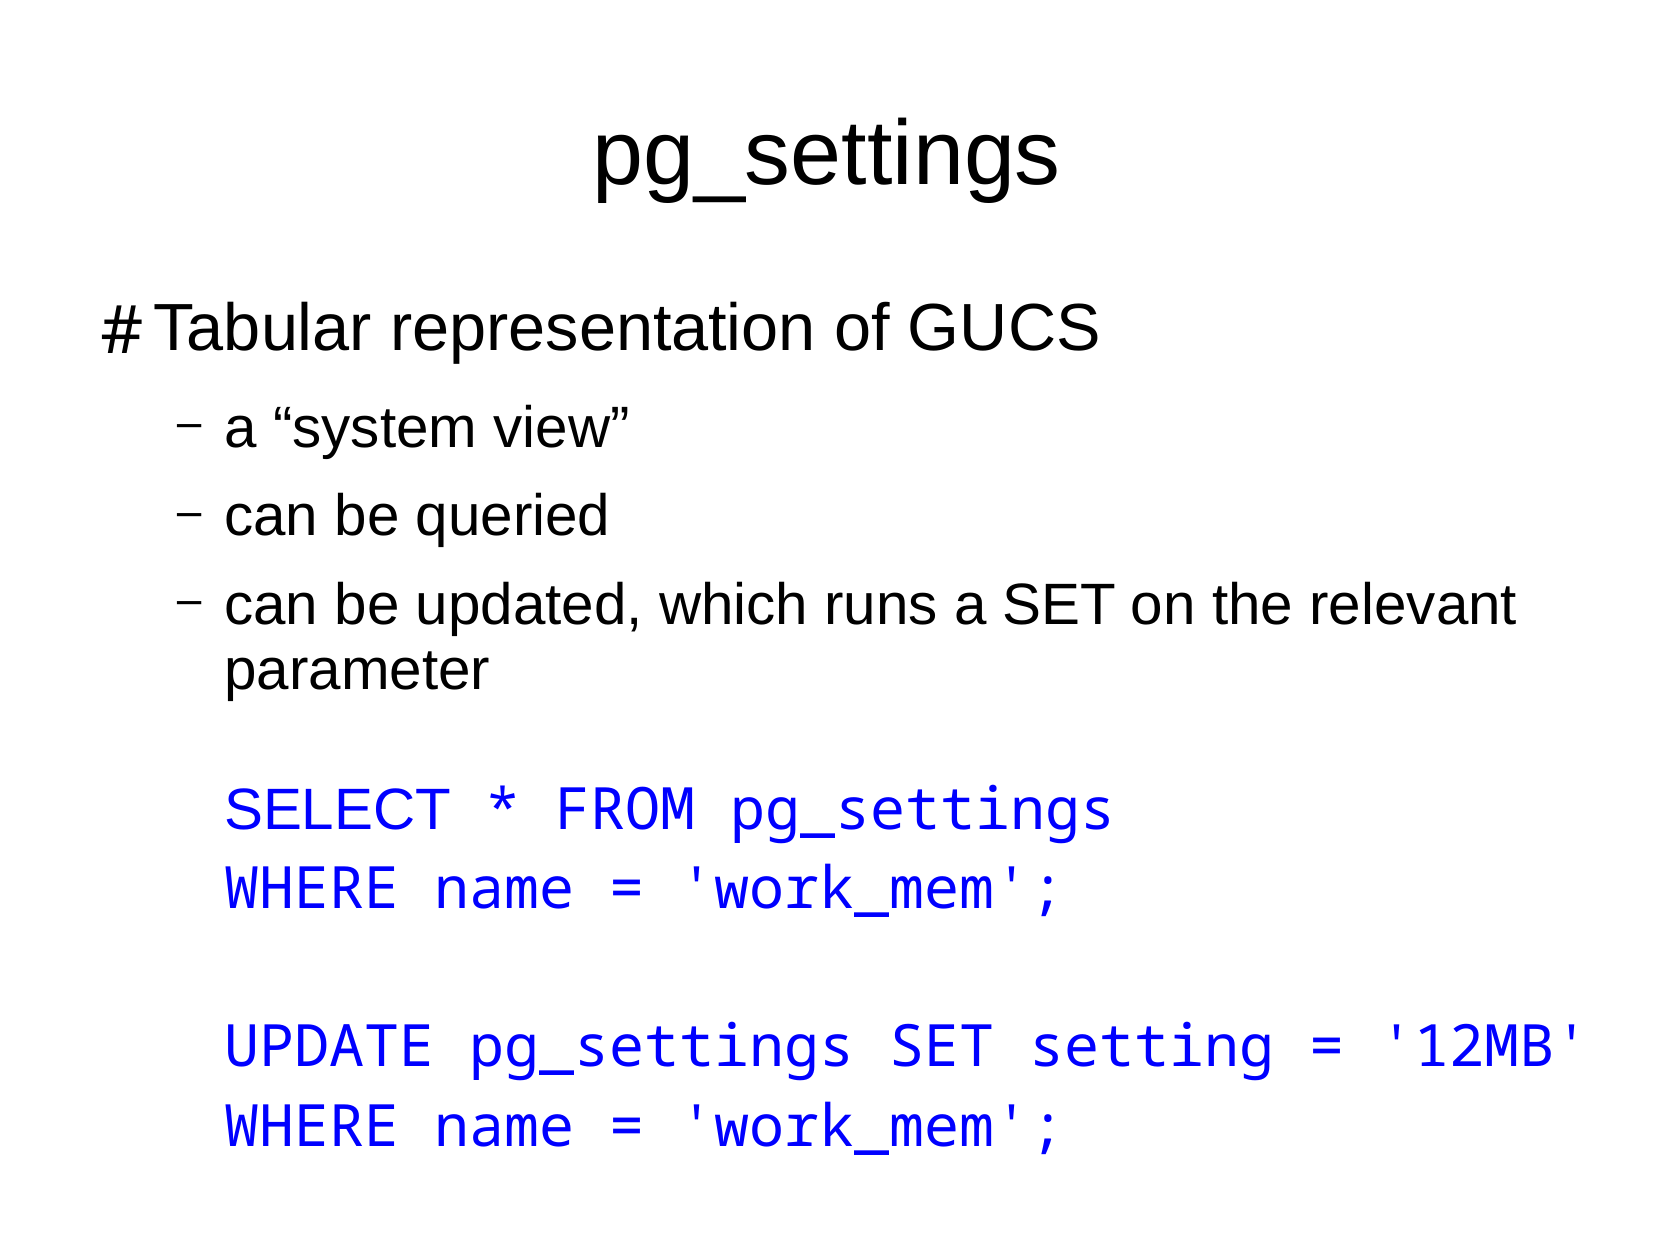

# pg_settings
Tabular representation of GUCS
a “system view”
can be queried
can be updated, which runs a SET on the relevant parameter
SELECT * FROM pg_settings
WHERE name = 'work_mem';
UPDATE pg_settings SET setting = '12MB'
WHERE name = 'work_mem';